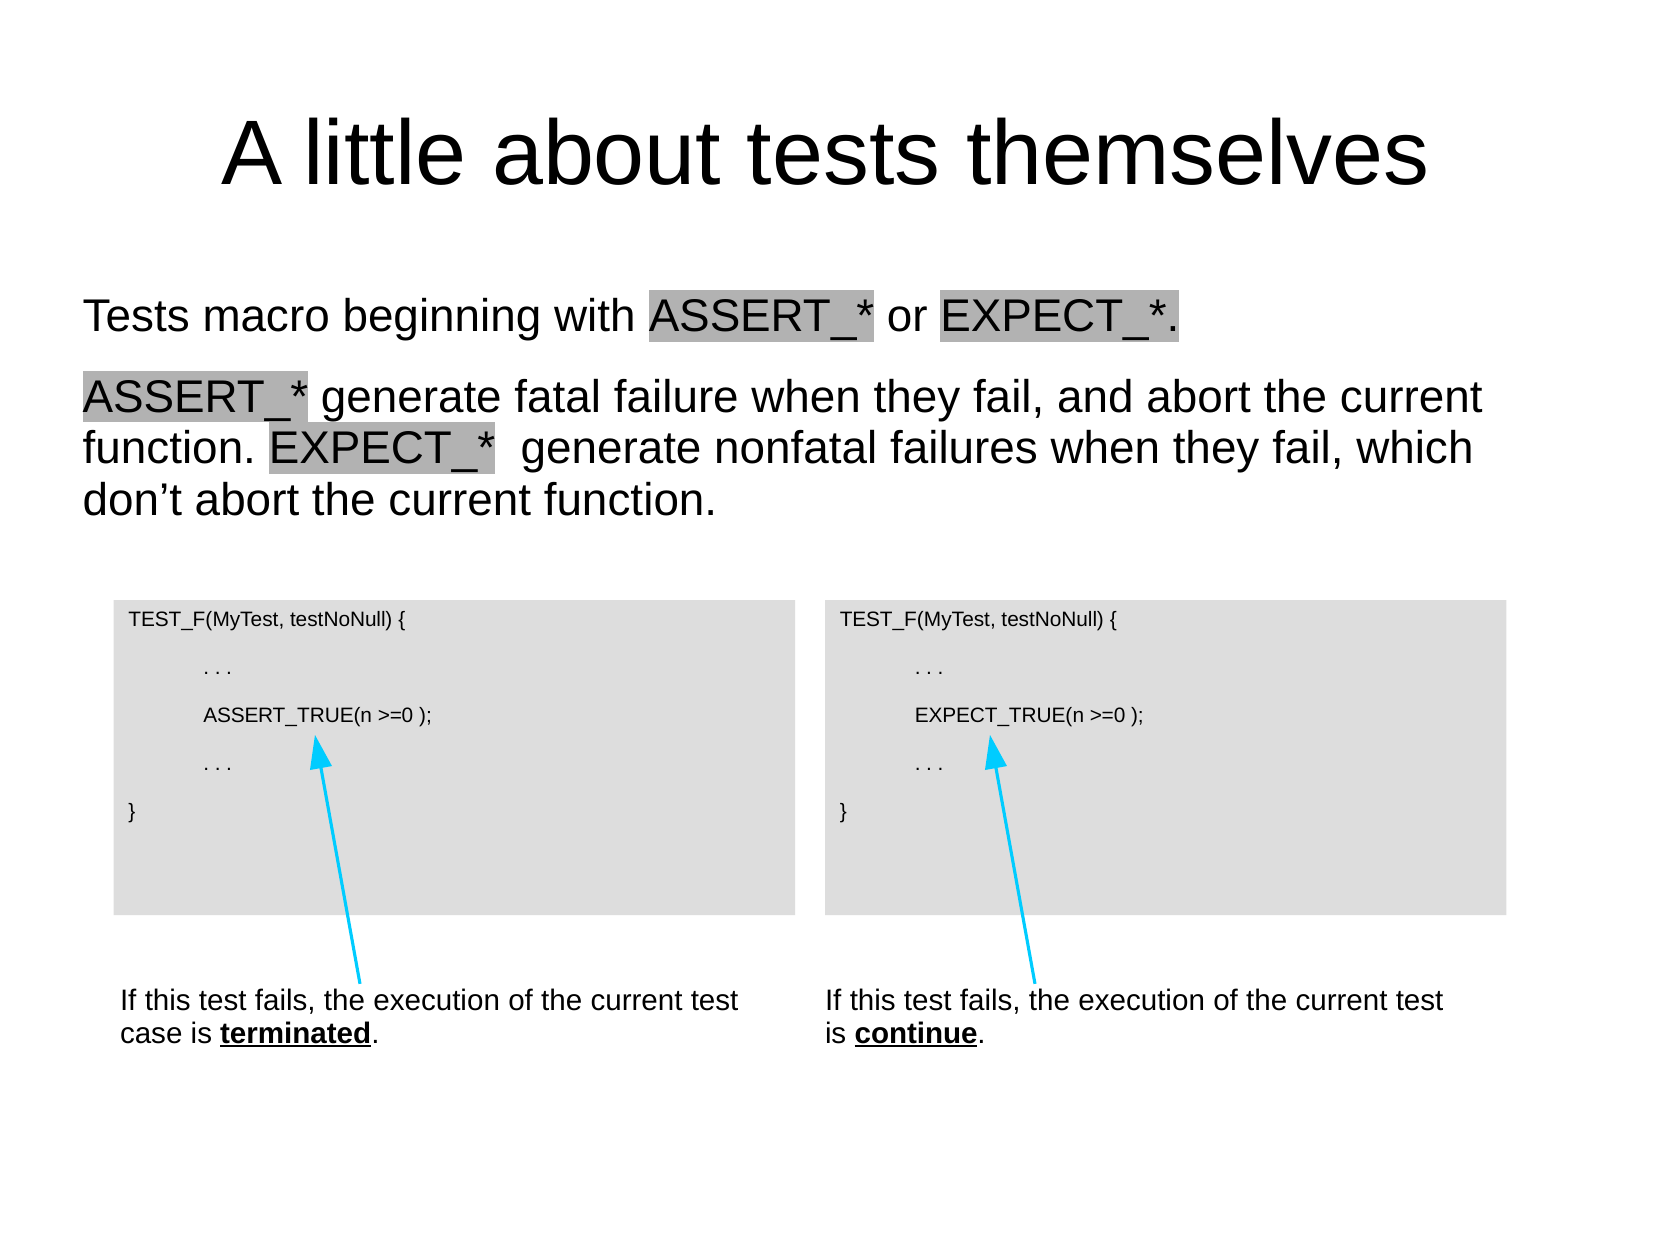

# A little about tests themselves
Tests macro beginning with ASSERT_* or EXPECT_*.
ASSERT_* generate fatal failure when they fail, and abort the current function. EXPECT_* generate nonfatal failures when they fail, which don’t abort the current function.
TEST_F(MyTest, testNoNull) {
	. . .
	ASSERT_TRUE(n >=0 );
	. . .
}
TEST_F(MyTest, testNoNull) {
	. . .
	EXPECT_TRUE(n >=0 );
	. . .
}
If this test fails, the execution of the current test case is terminated.
If this test fails, the execution of the current test is continue.